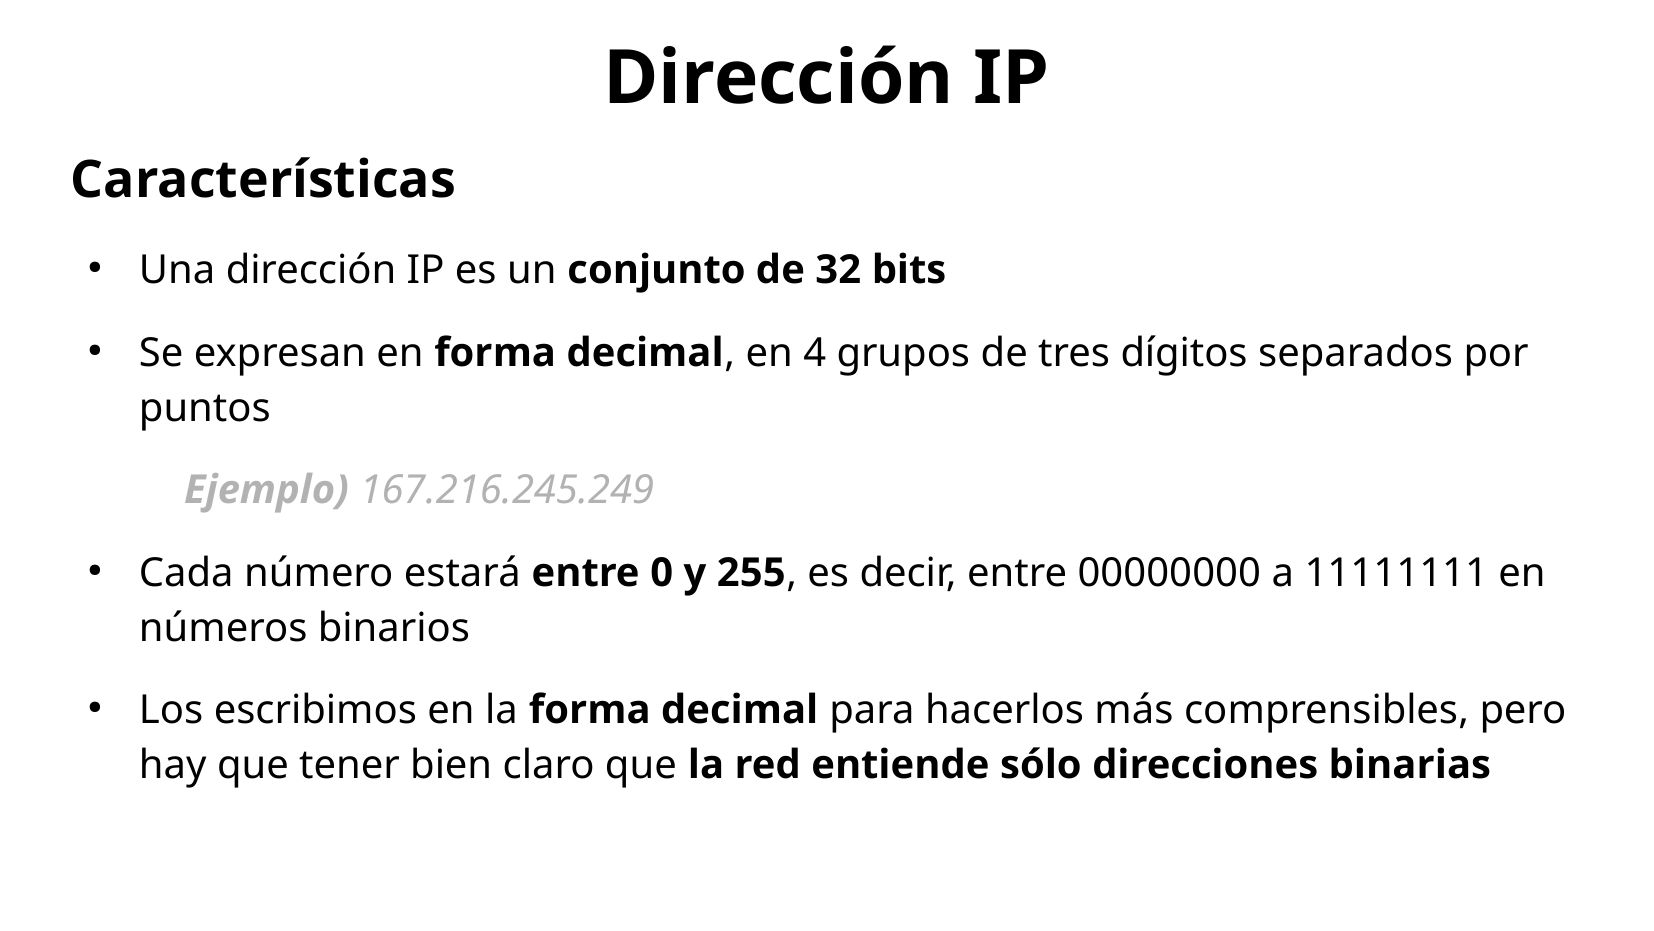

# Dirección IP
Características
Una dirección IP es un conjunto de 32 bits
Se expresan en forma decimal, en 4 grupos de tres dígitos separados por puntos
Ejemplo) 167.216.245.249
Cada número estará entre 0 y 255, es decir, entre 00000000 a 11111111 en números binarios
Los escribimos en la forma decimal para hacerlos más comprensibles, pero hay que tener bien claro que la red entiende sólo direcciones binarias